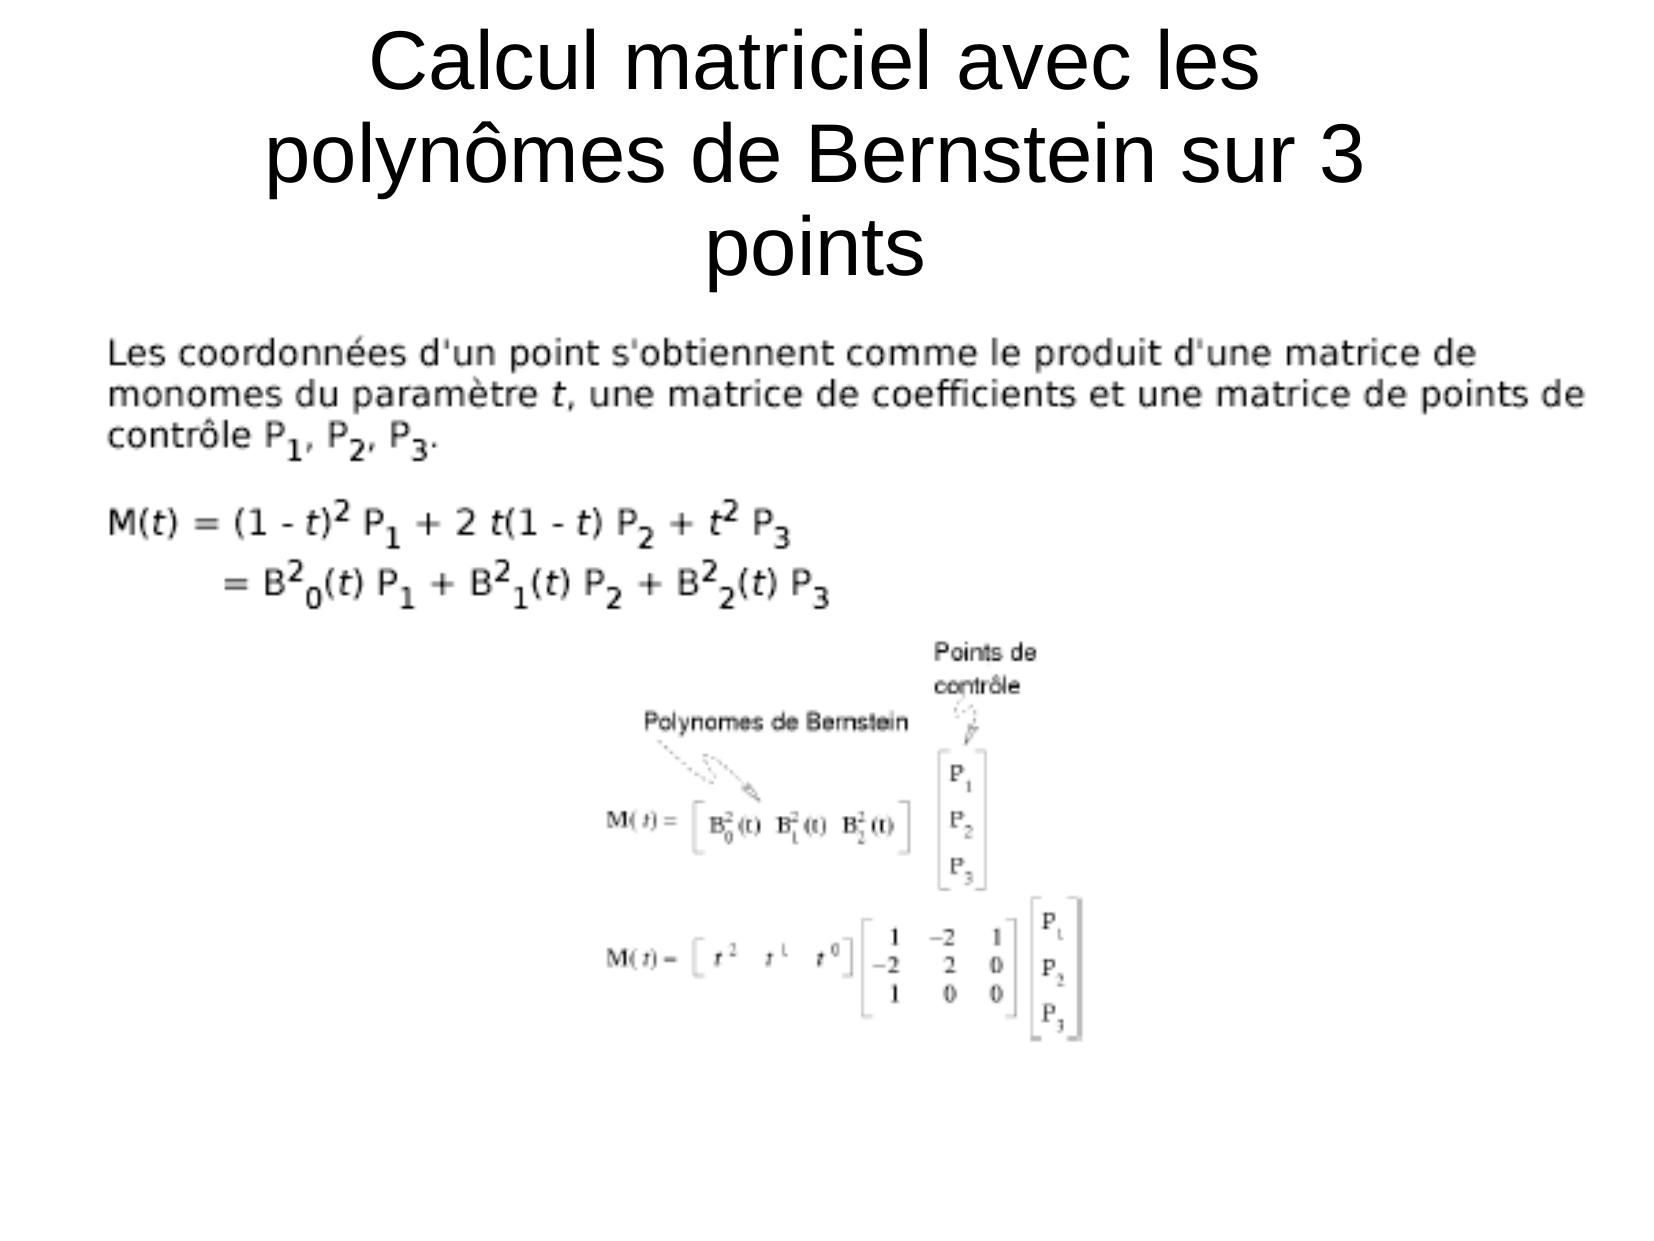

# Calcul matriciel avec les polynômes de Bernstein sur 3 points